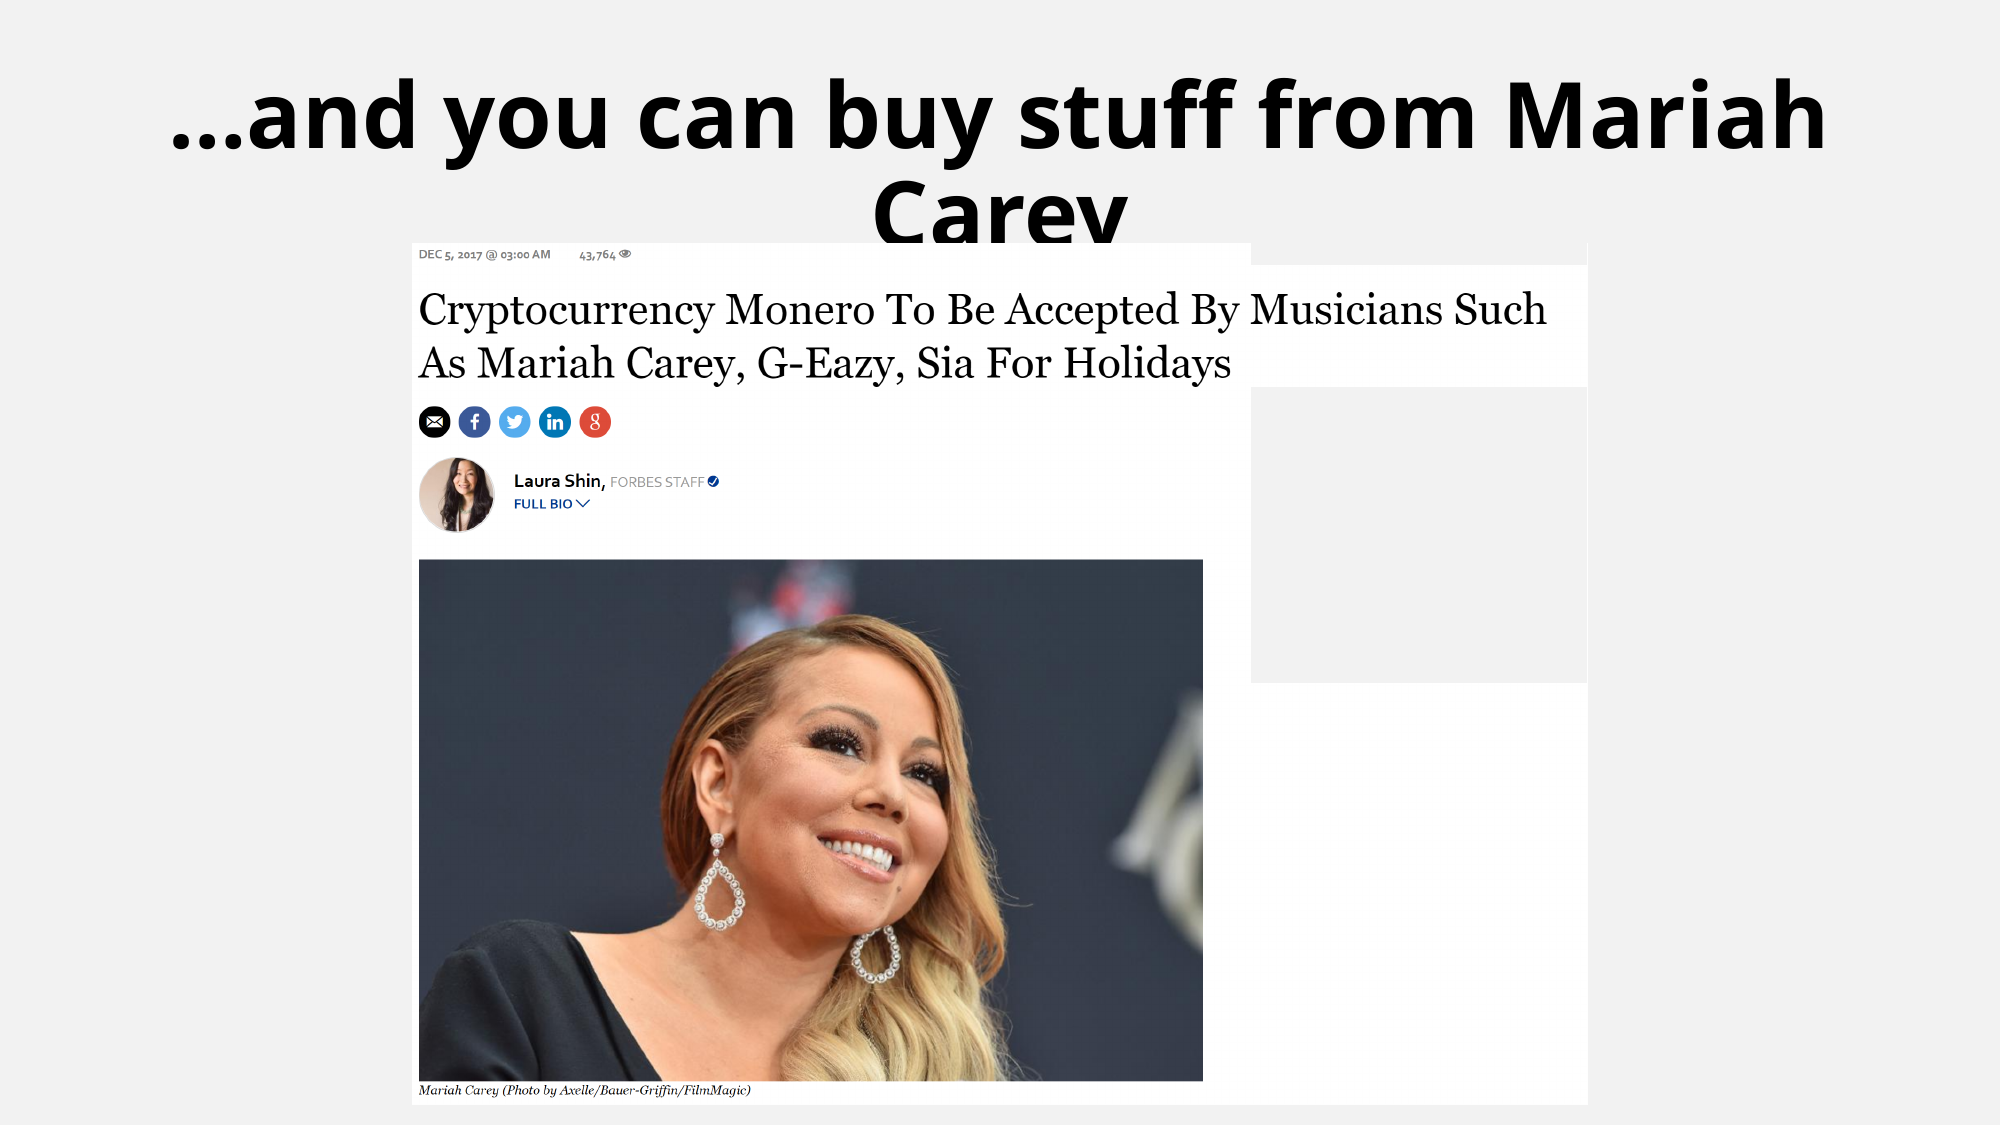

# …and you can buy stuff from Mariah Carey